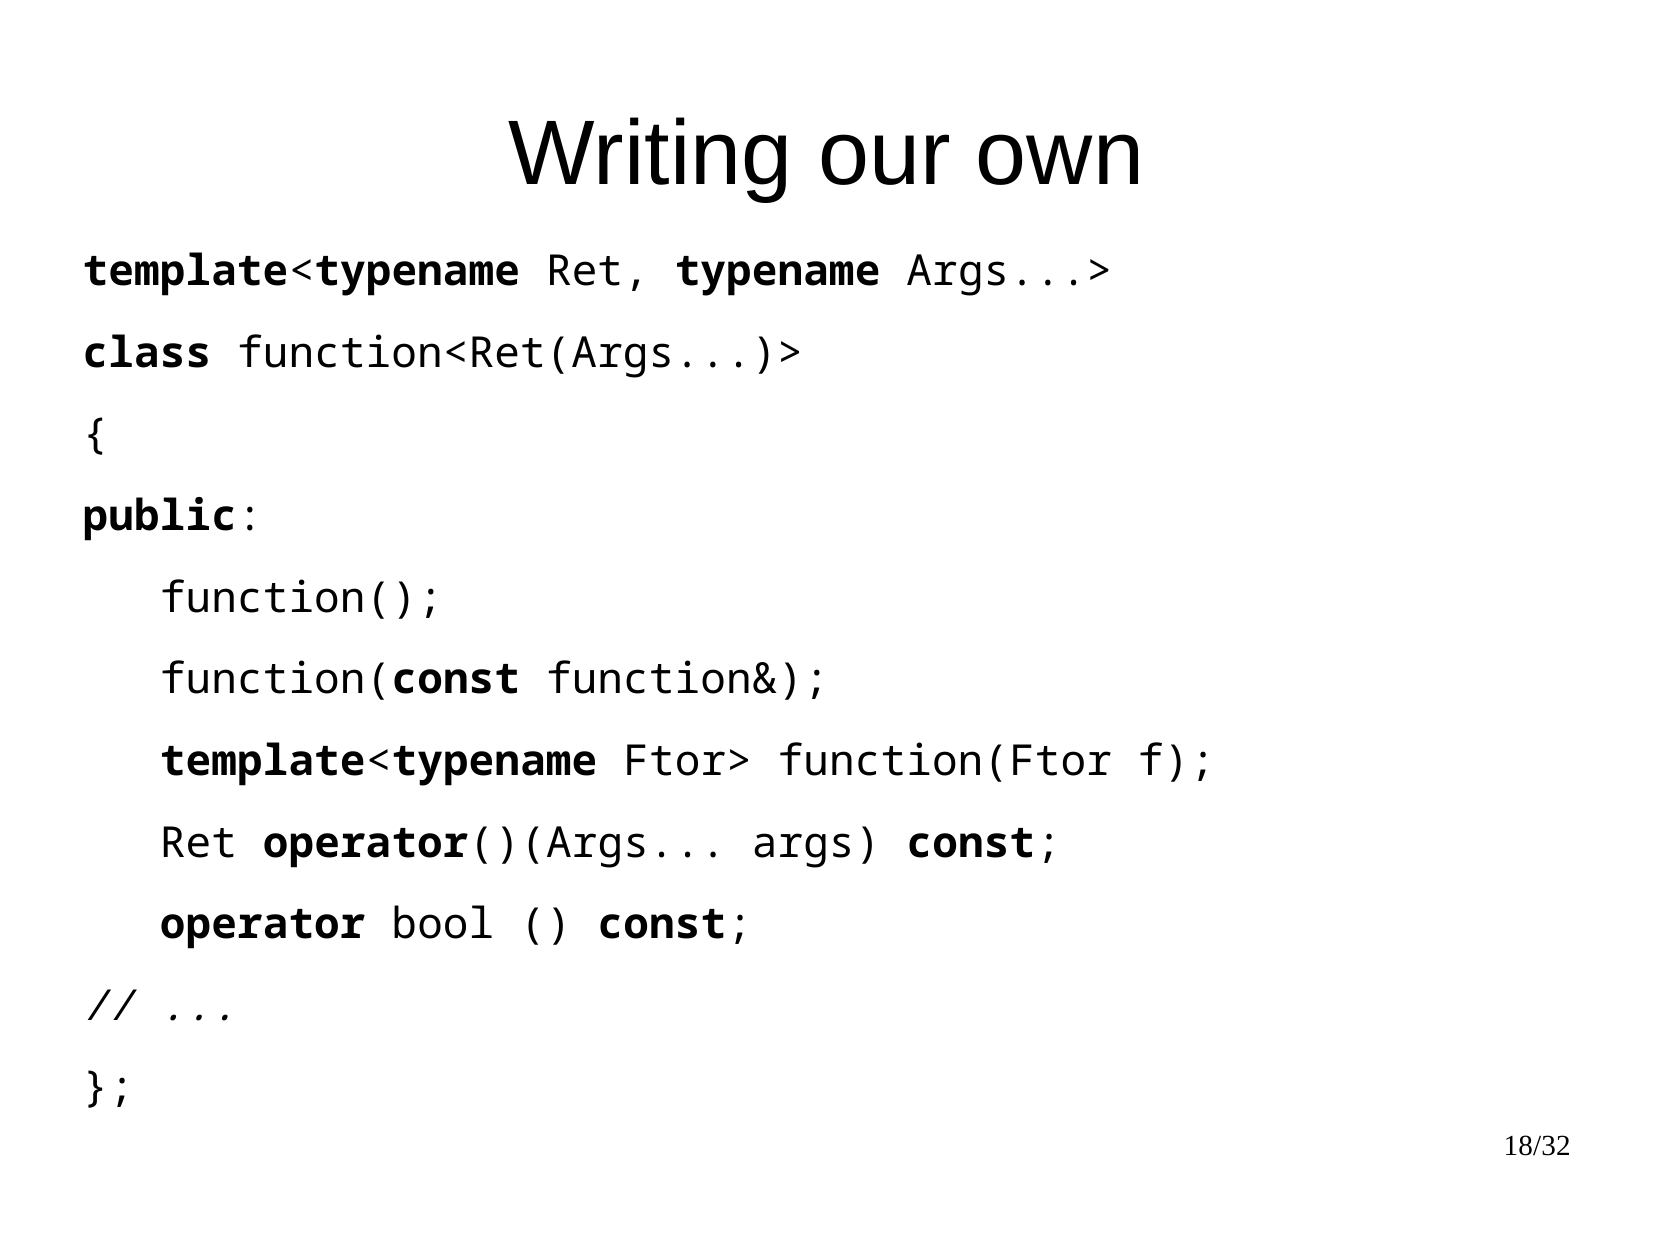

# Writing our own
template<typename Ret, typename Args...>
class function<Ret(Args...)>
{
public:
 function();
 function(const function&);
 template<typename Ftor> function(Ftor f);
 Ret operator()(Args... args) const;
 operator bool () const;
// ...
};
18